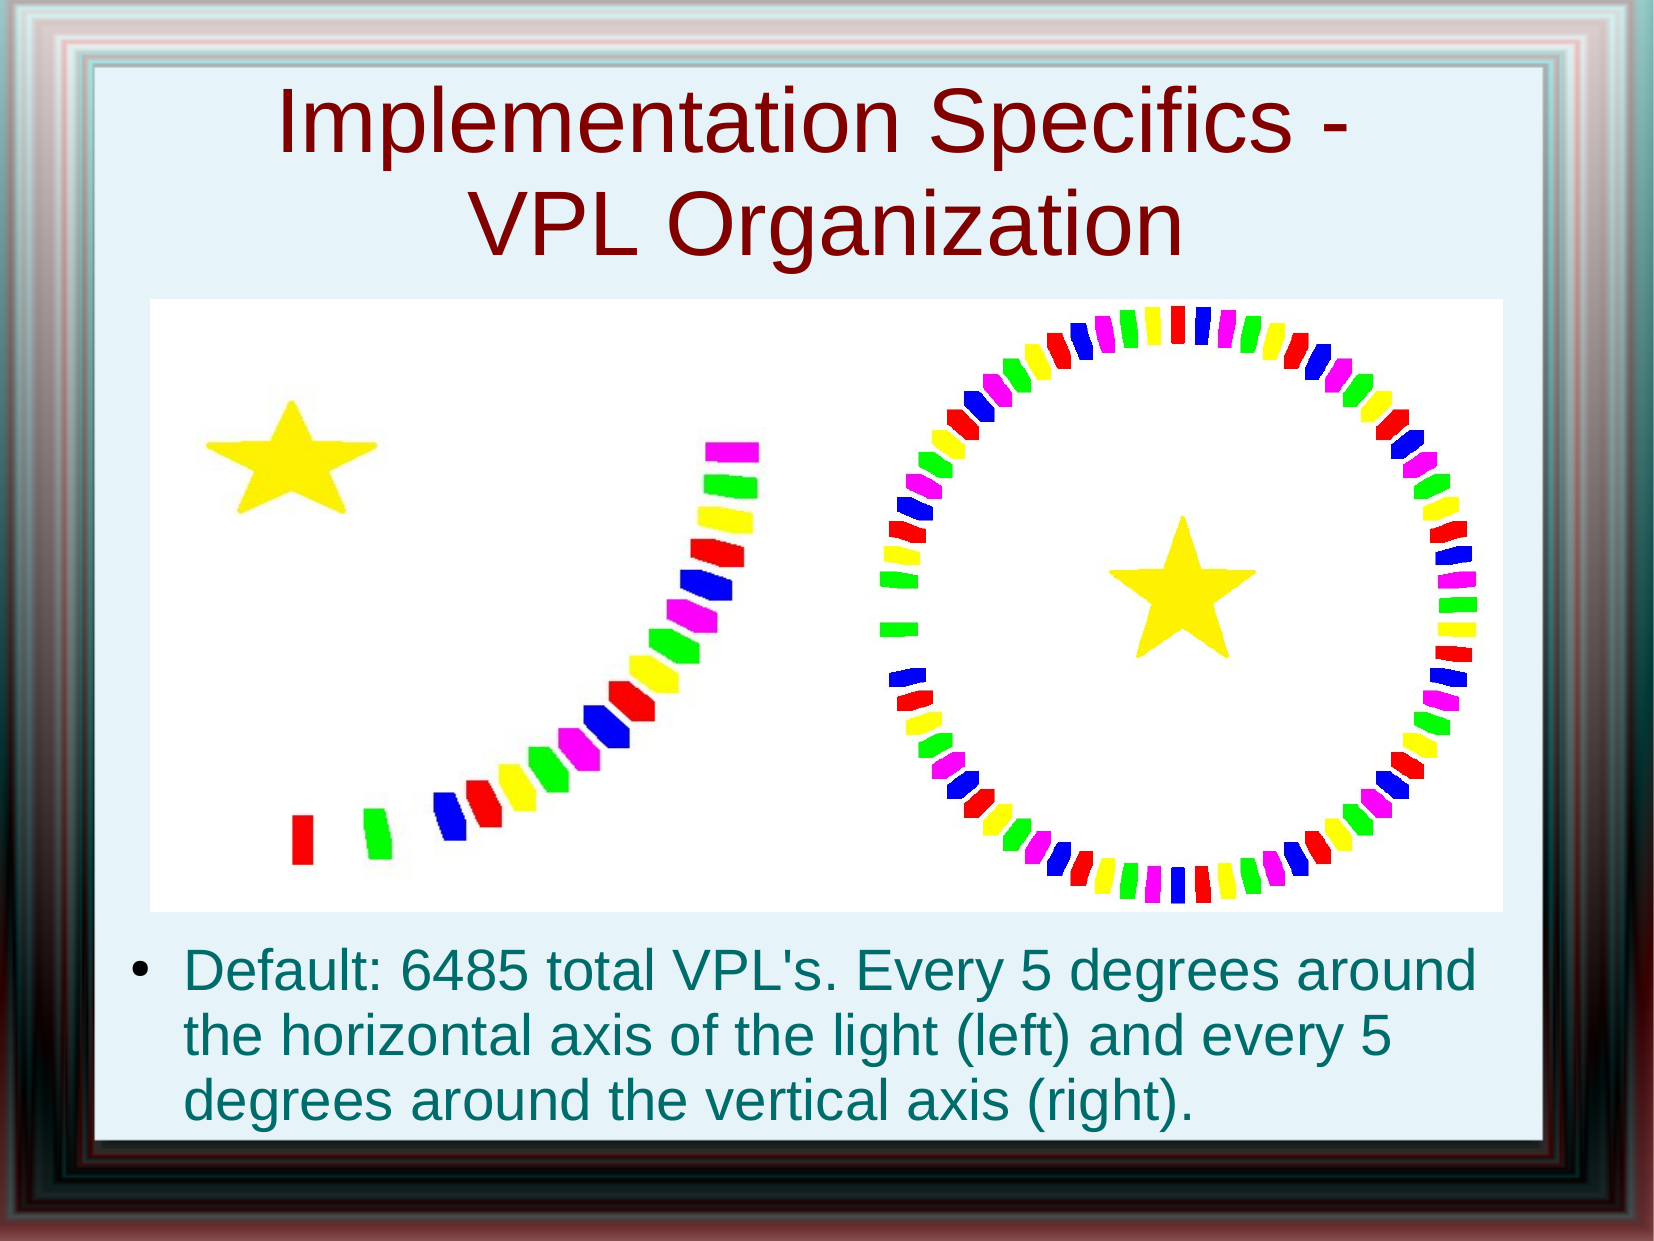

# Implementation Specifics - VPL Organization
Default: 6485 total VPL's. Every 5 degrees around the horizontal axis of the light (left) and every 5 degrees around the vertical axis (right).